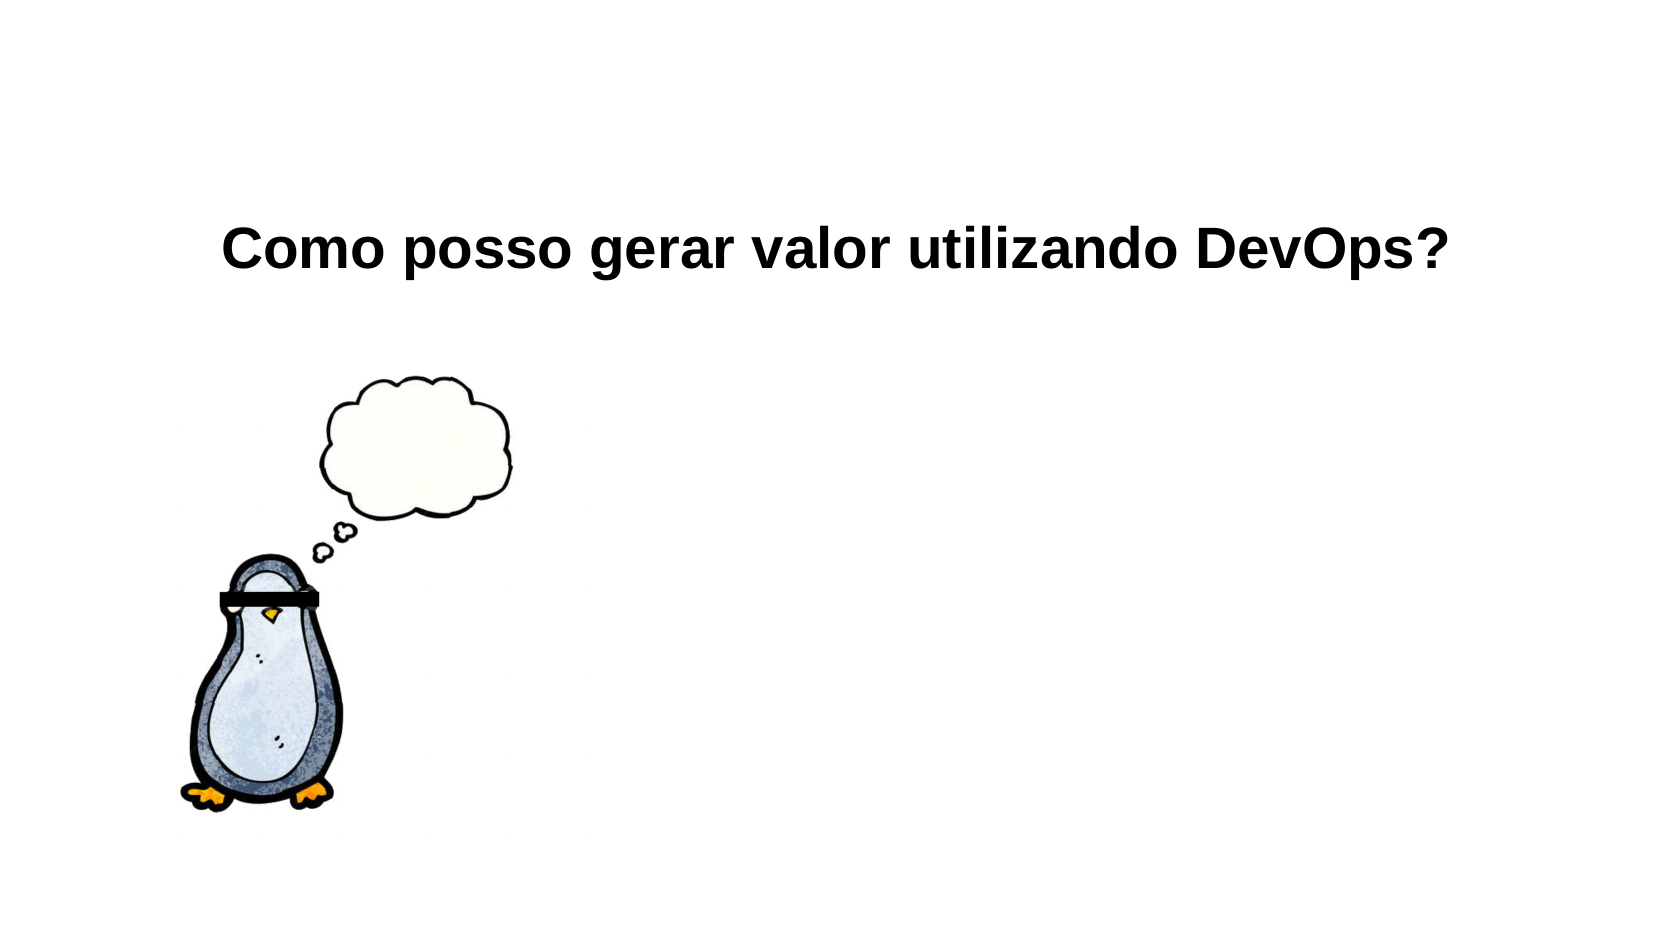

# Como posso gerar valor utilizando DevOps?